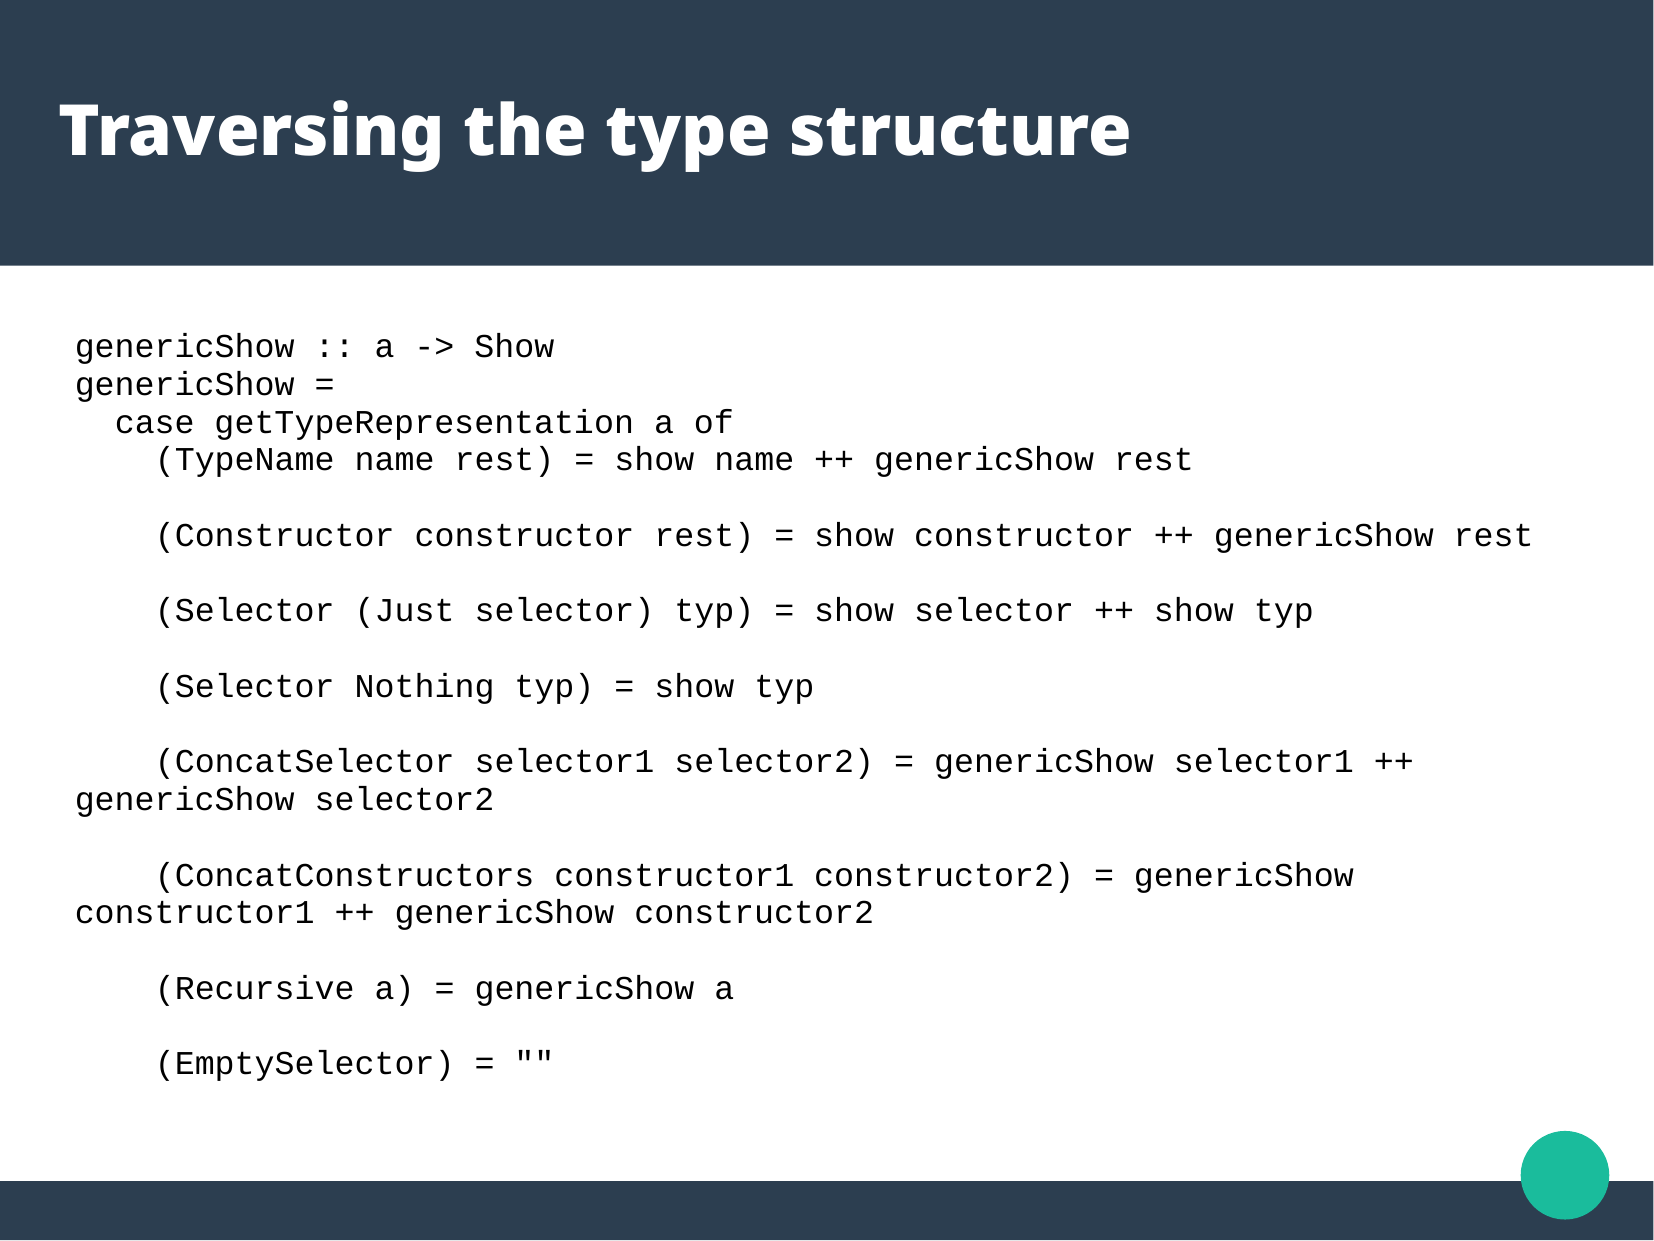

# Traversing the type structure
genericShow :: a -> Show
genericShow =
 case getTypeRepresentation a of
 (TypeName name rest) = show name ++ genericShow rest
 (Constructor constructor rest) = show constructor ++ genericShow rest
 (Selector (Just selector) typ) = show selector ++ show typ
 (Selector Nothing typ) = show typ
 (ConcatSelector selector1 selector2) = genericShow selector1 ++ genericShow selector2
 (ConcatConstructors constructor1 constructor2) = genericShow constructor1 ++ genericShow constructor2
 (Recursive a) = genericShow a
 (EmptySelector) = ""